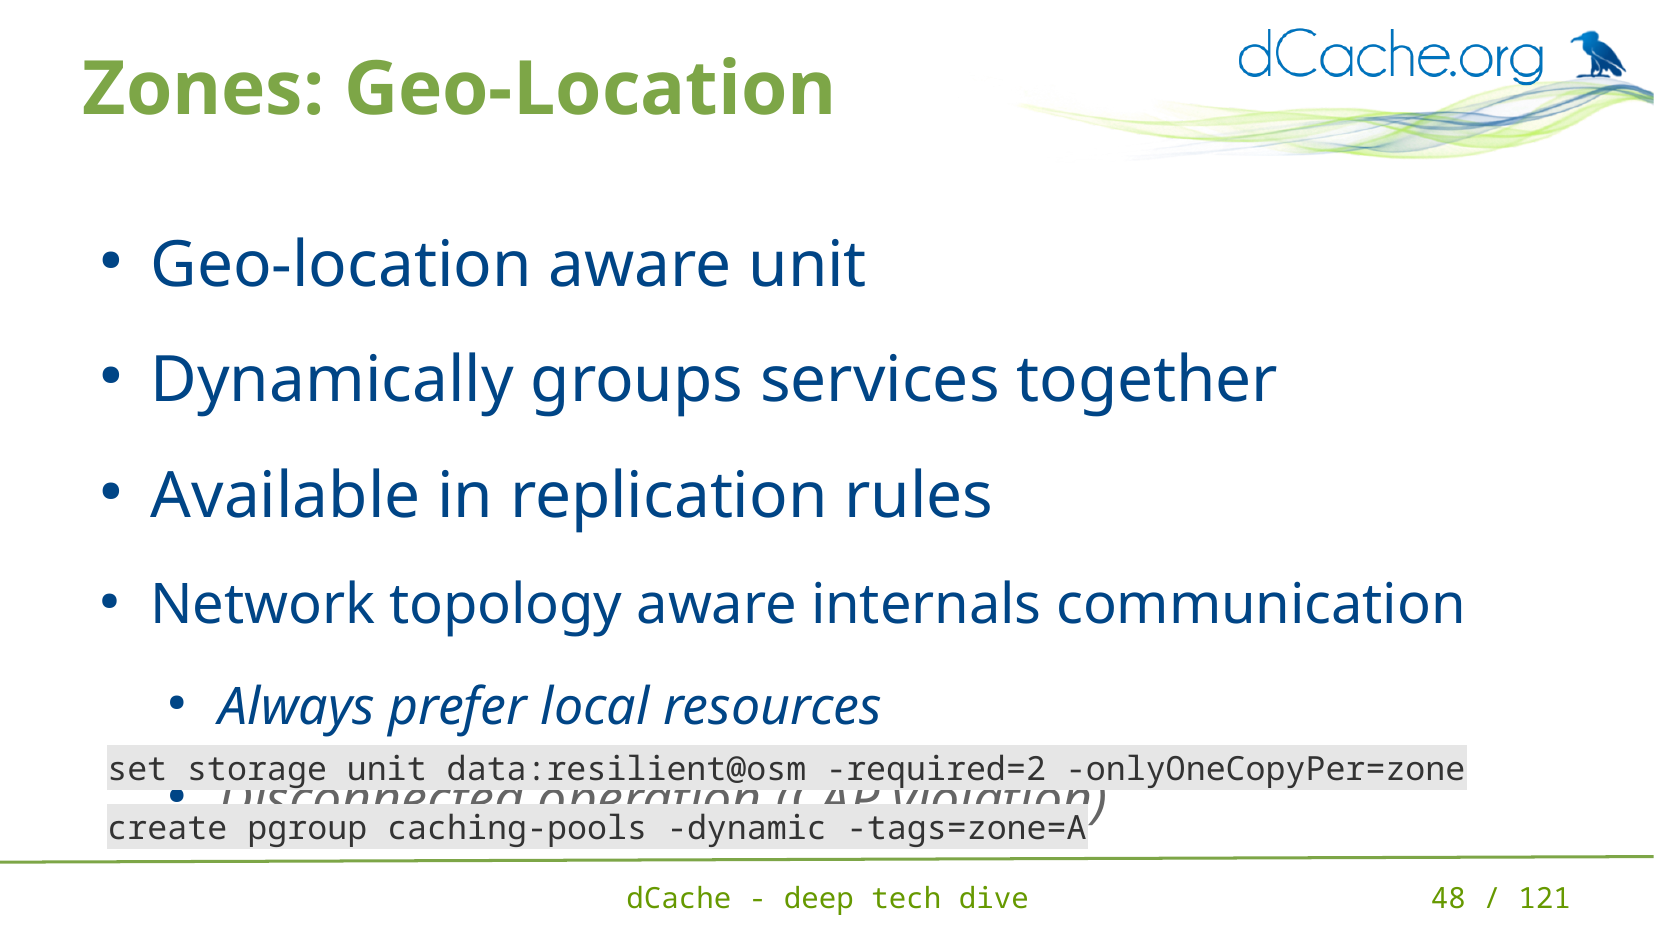

# Zones: Geo-Location
Geo-location aware unit
Dynamically groups services together
Available in replication rules
Network topology aware internals communication
Always prefer local resources
Disconnected operation (CAP violation)
set storage unit data:resilient@osm -required=2 -onlyOneCopyPer=zone
create pgroup caching-pools -dynamic -tags=zone=A
dCache - deep tech dive
48